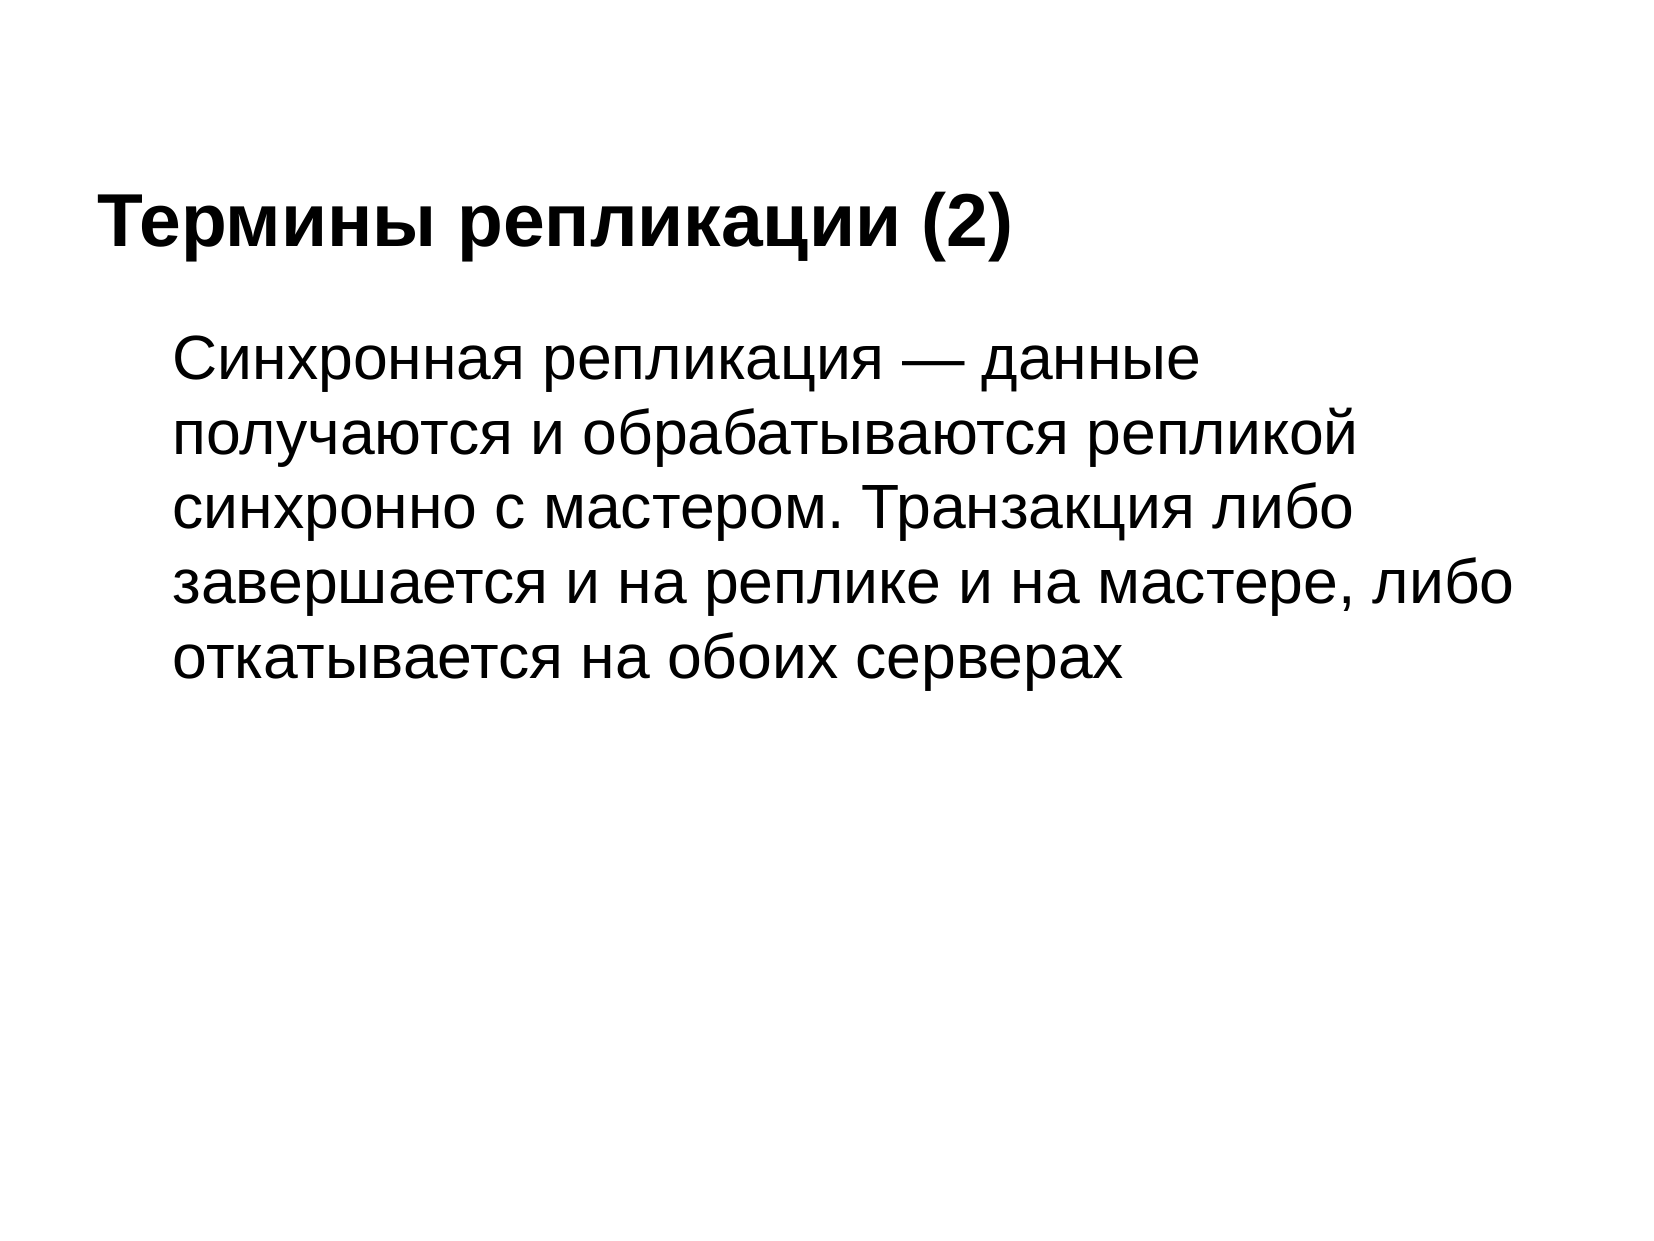

# Термины репликации (2)
Синхронная репликация — данные получаются и обрабатываются репликой синхронно с мастером. Транзакция либо завершается и на реплике и на мастере, либо откатывается на обоих серверах